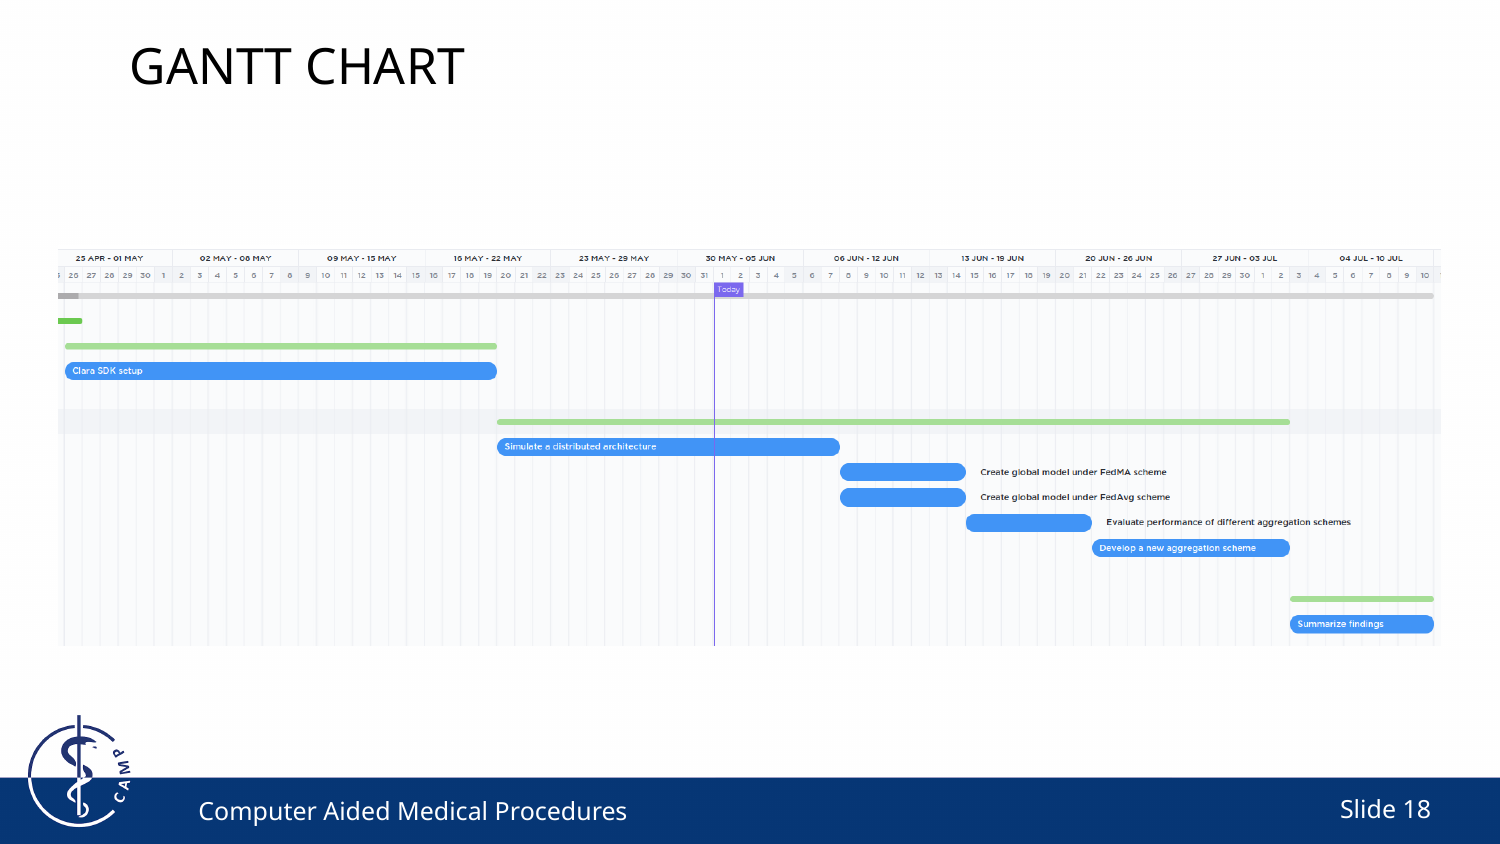

# GANTT CHART
Computer Aided Medical Procedures
Slide